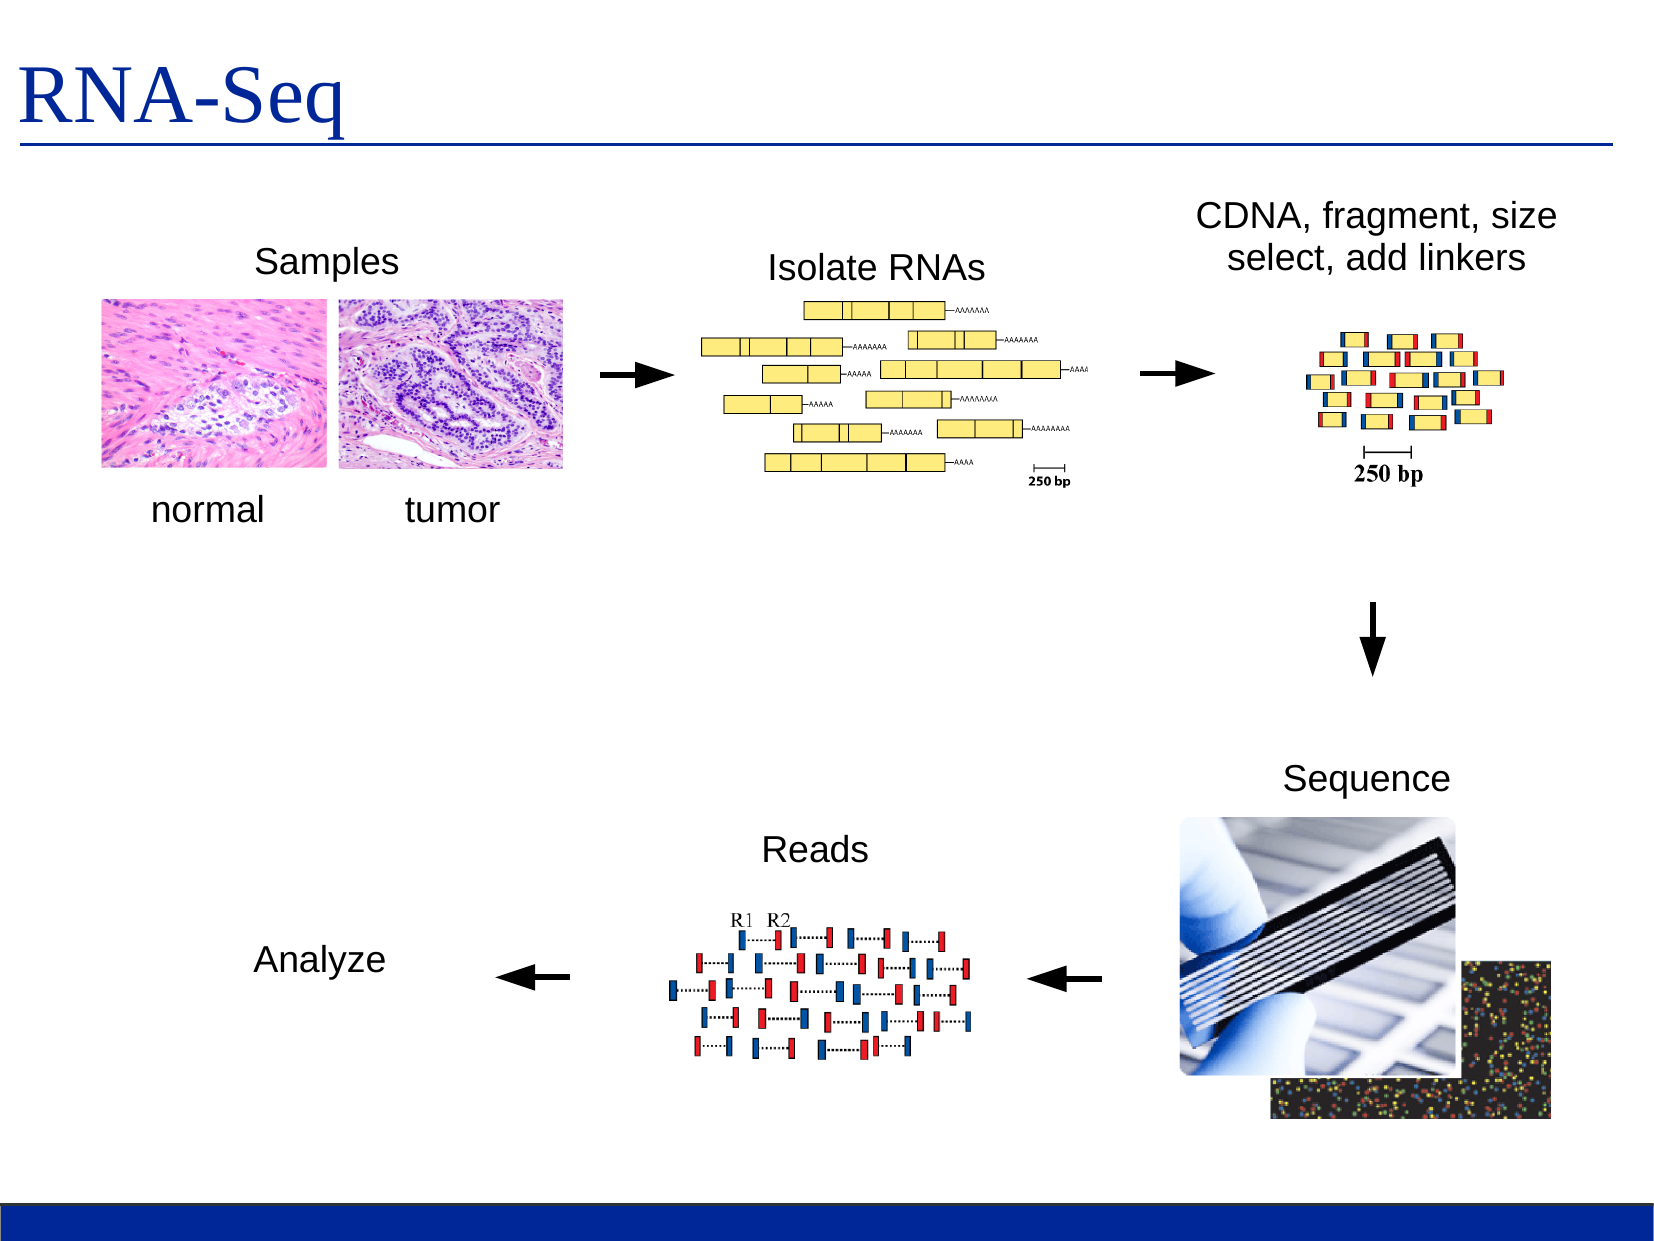

# RNA-Seq
CDNA, fragment, size select, add linkers
Samples
Isolate RNAs
normal
tumor
Sequence
Reads
Analyze